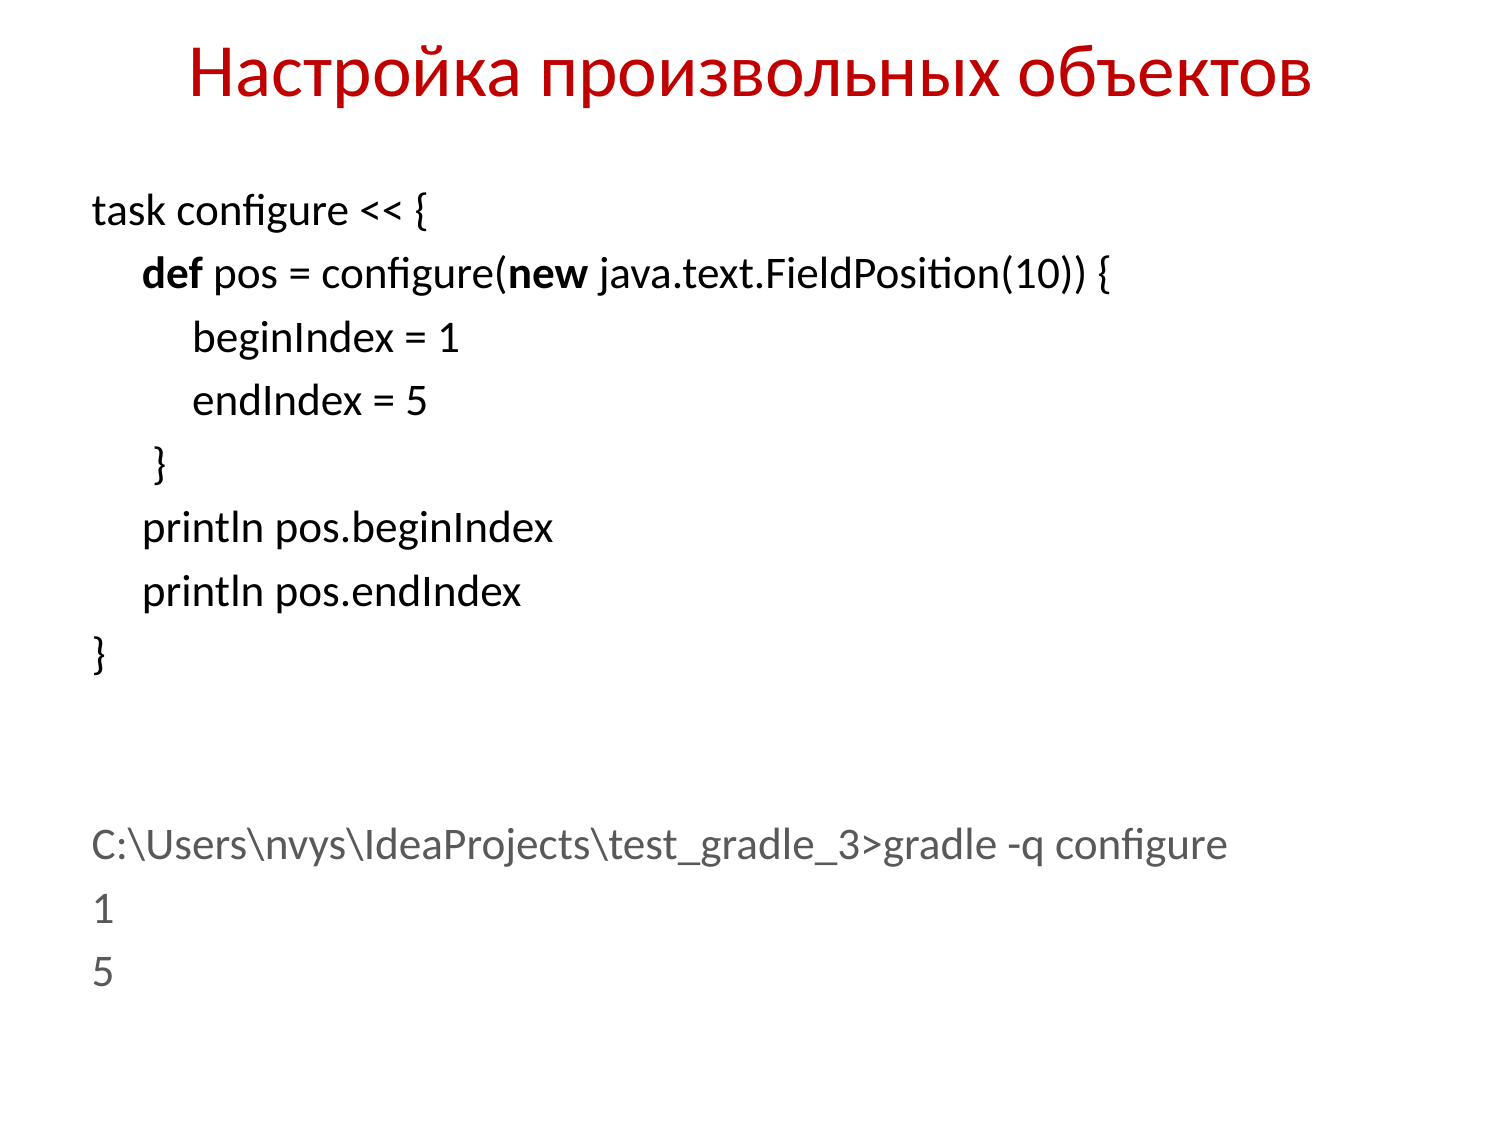

# Настройка произвольных объектов
task configure << {
	def pos = configure(new java.text.FieldPosition(10)) {
		beginIndex = 1
	 	endIndex = 5
	 }
	println pos.beginIndex
	println pos.endIndex
}
C:\Users\nvys\IdeaProjects\test_gradle_3>gradle -q configure
1
5